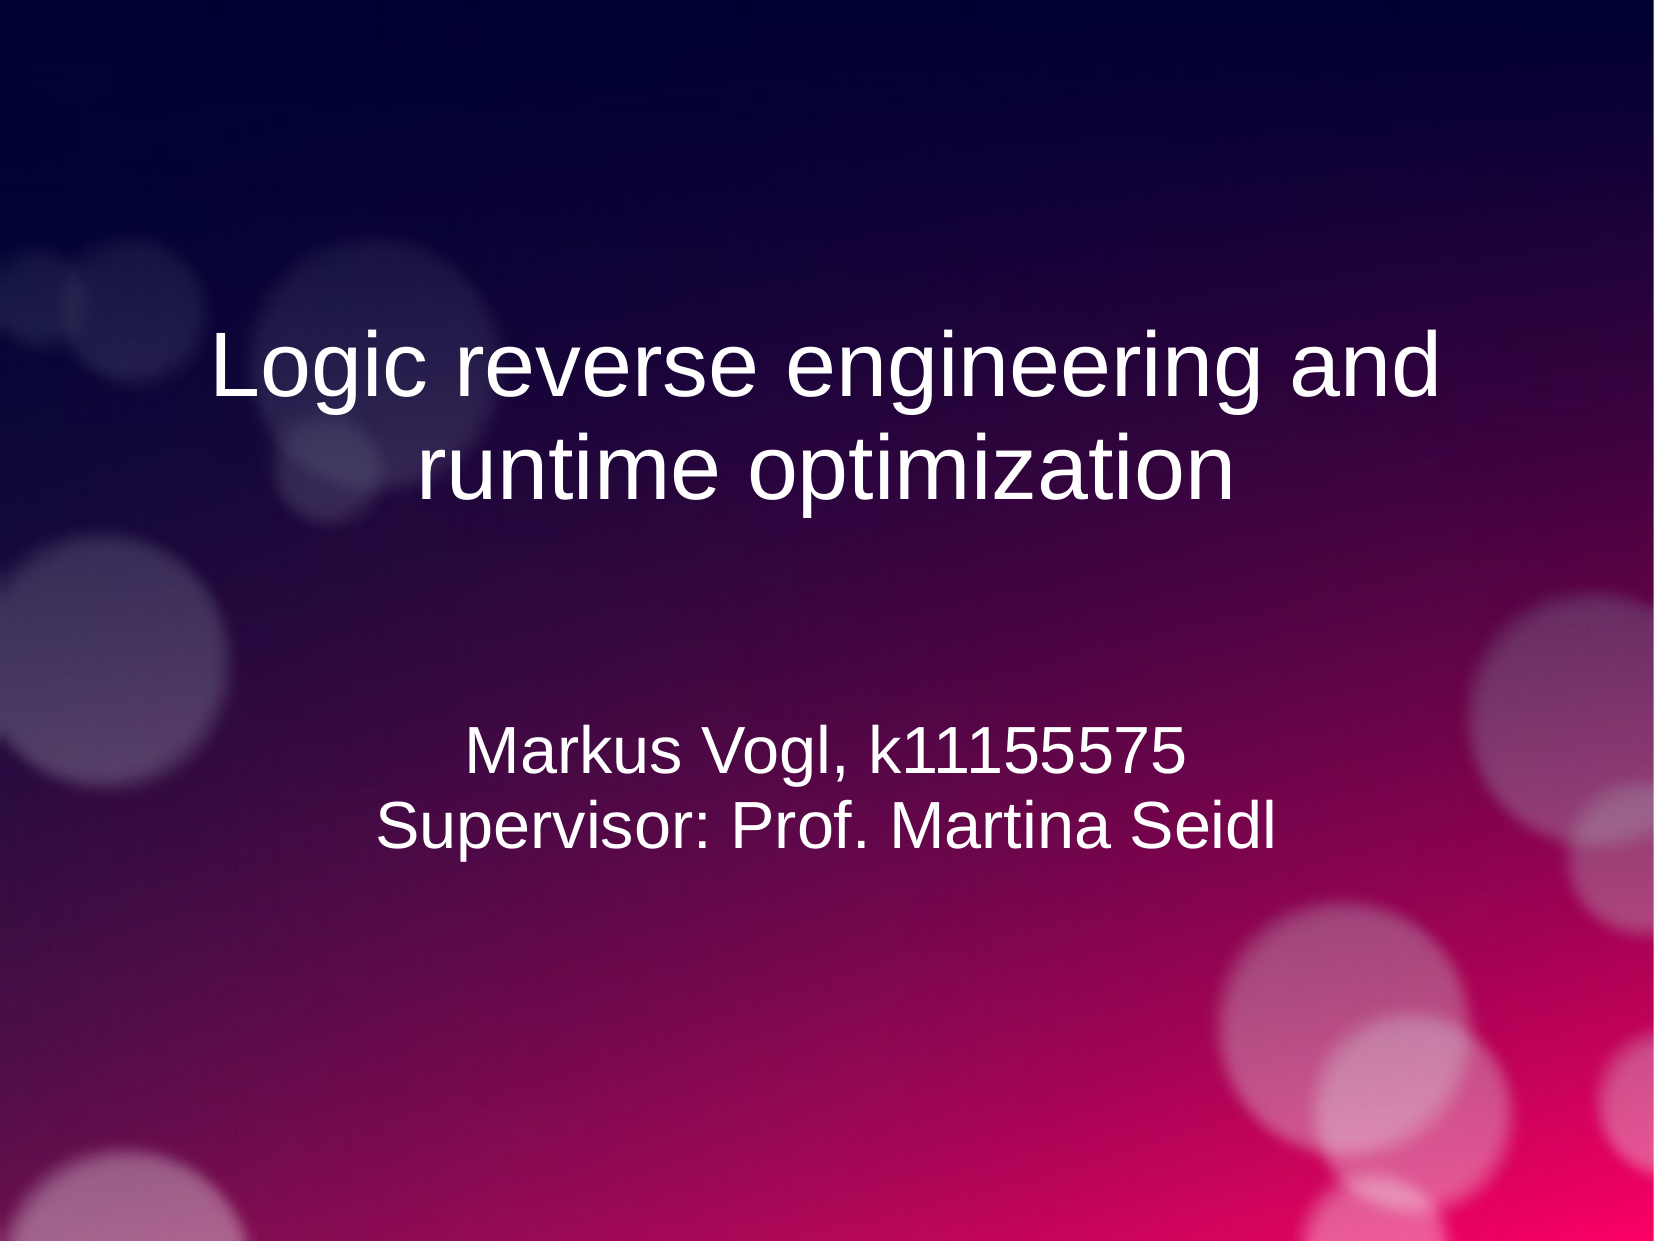

# Logic reverse engineering and runtime optimization
Markus Vogl, k11155575
Supervisor: Prof. Martina Seidl